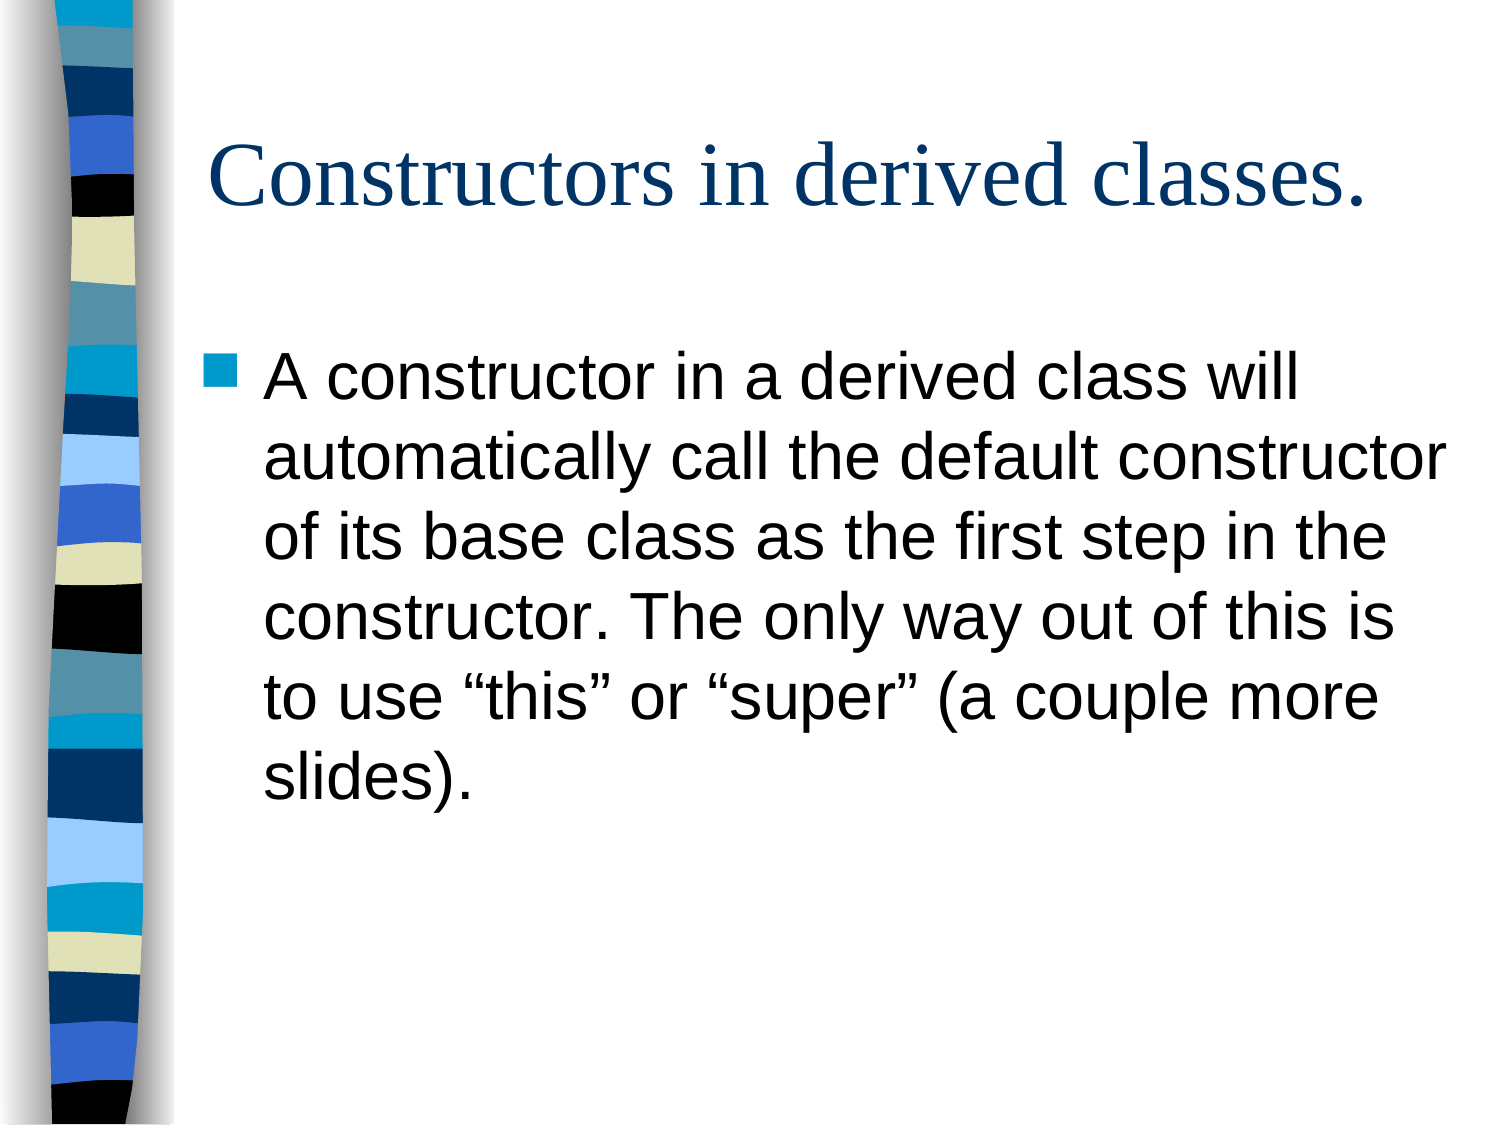

# Constructors in derived classes.
A constructor in a derived class will automatically call the default constructor of its base class as the first step in the constructor. The only way out of this is to use “this” or “super” (a couple more slides).